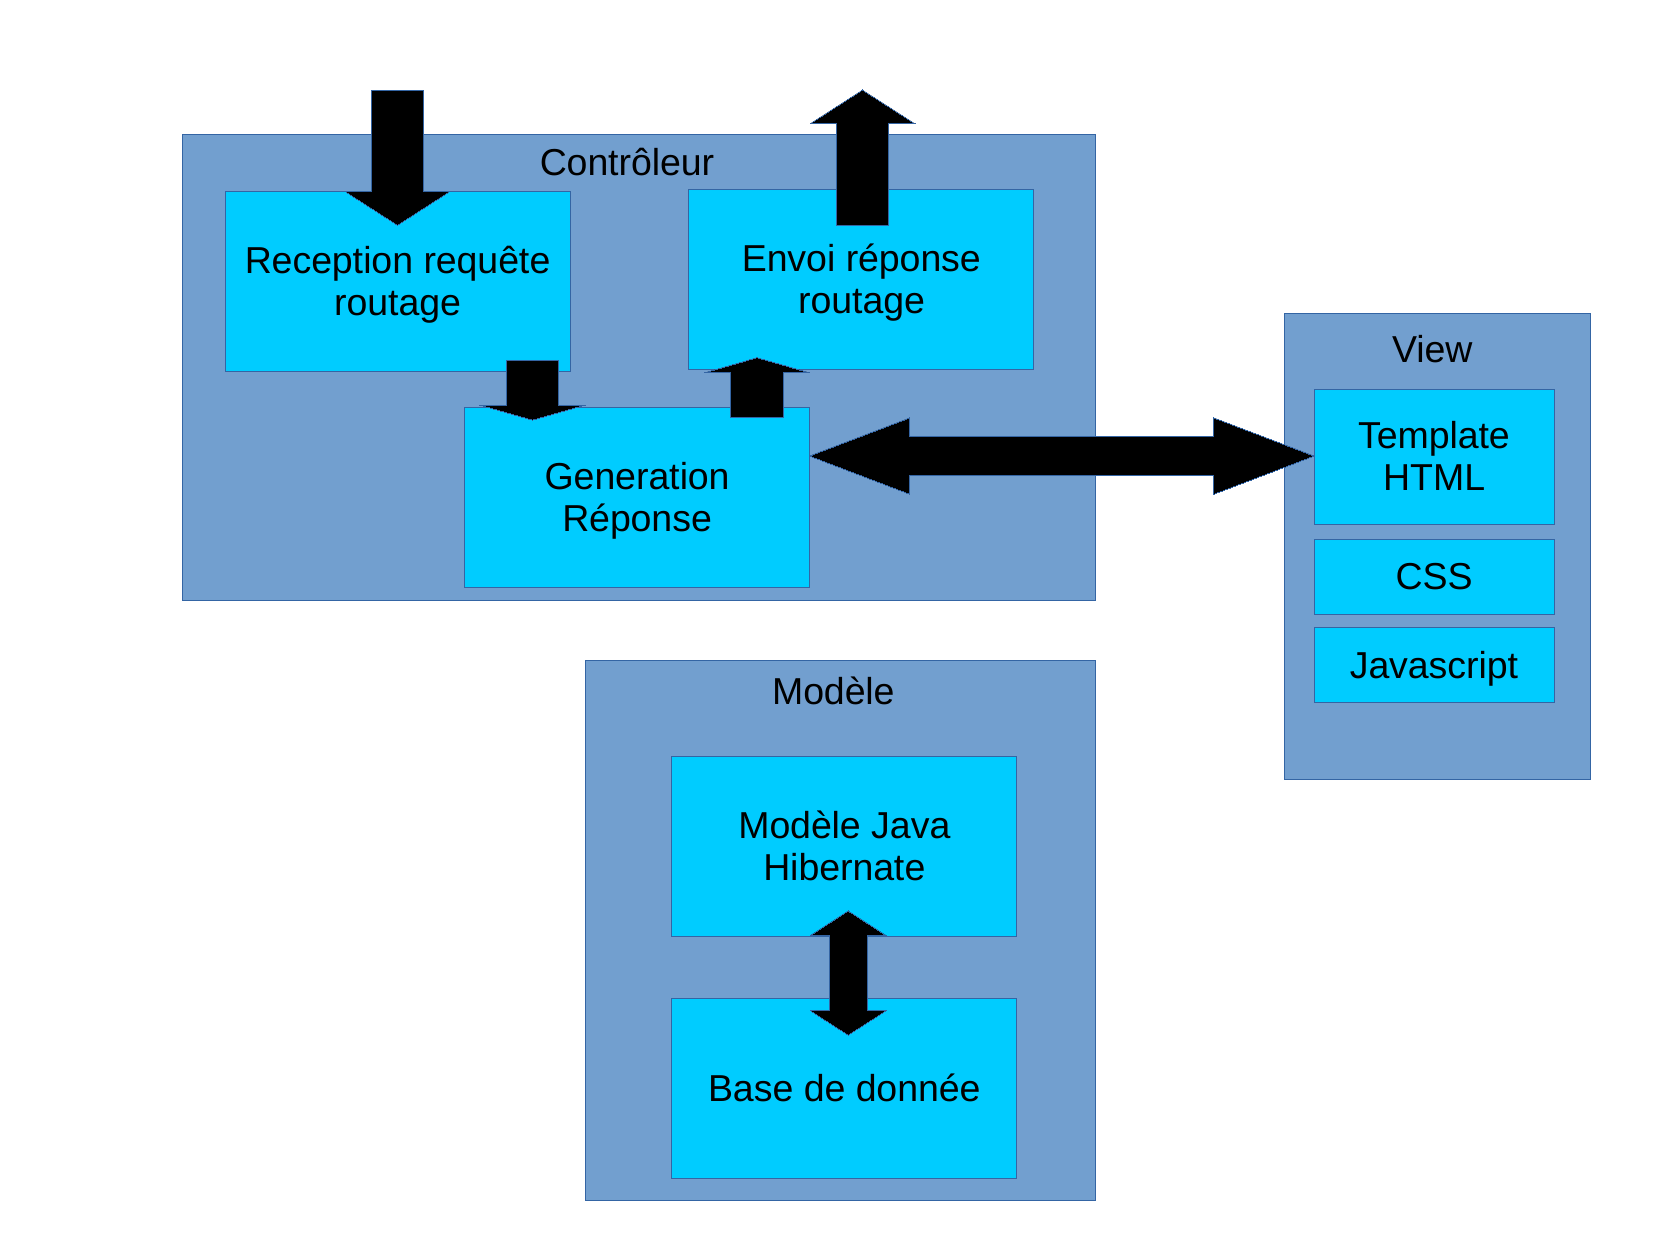

Contrôleur
Envoi réponse
routage
Reception requête
routage
Template
HTML
CSS
Javascript
View
Generation
Réponse
Modèle
Modèle Java
Hibernate
Base de donnée